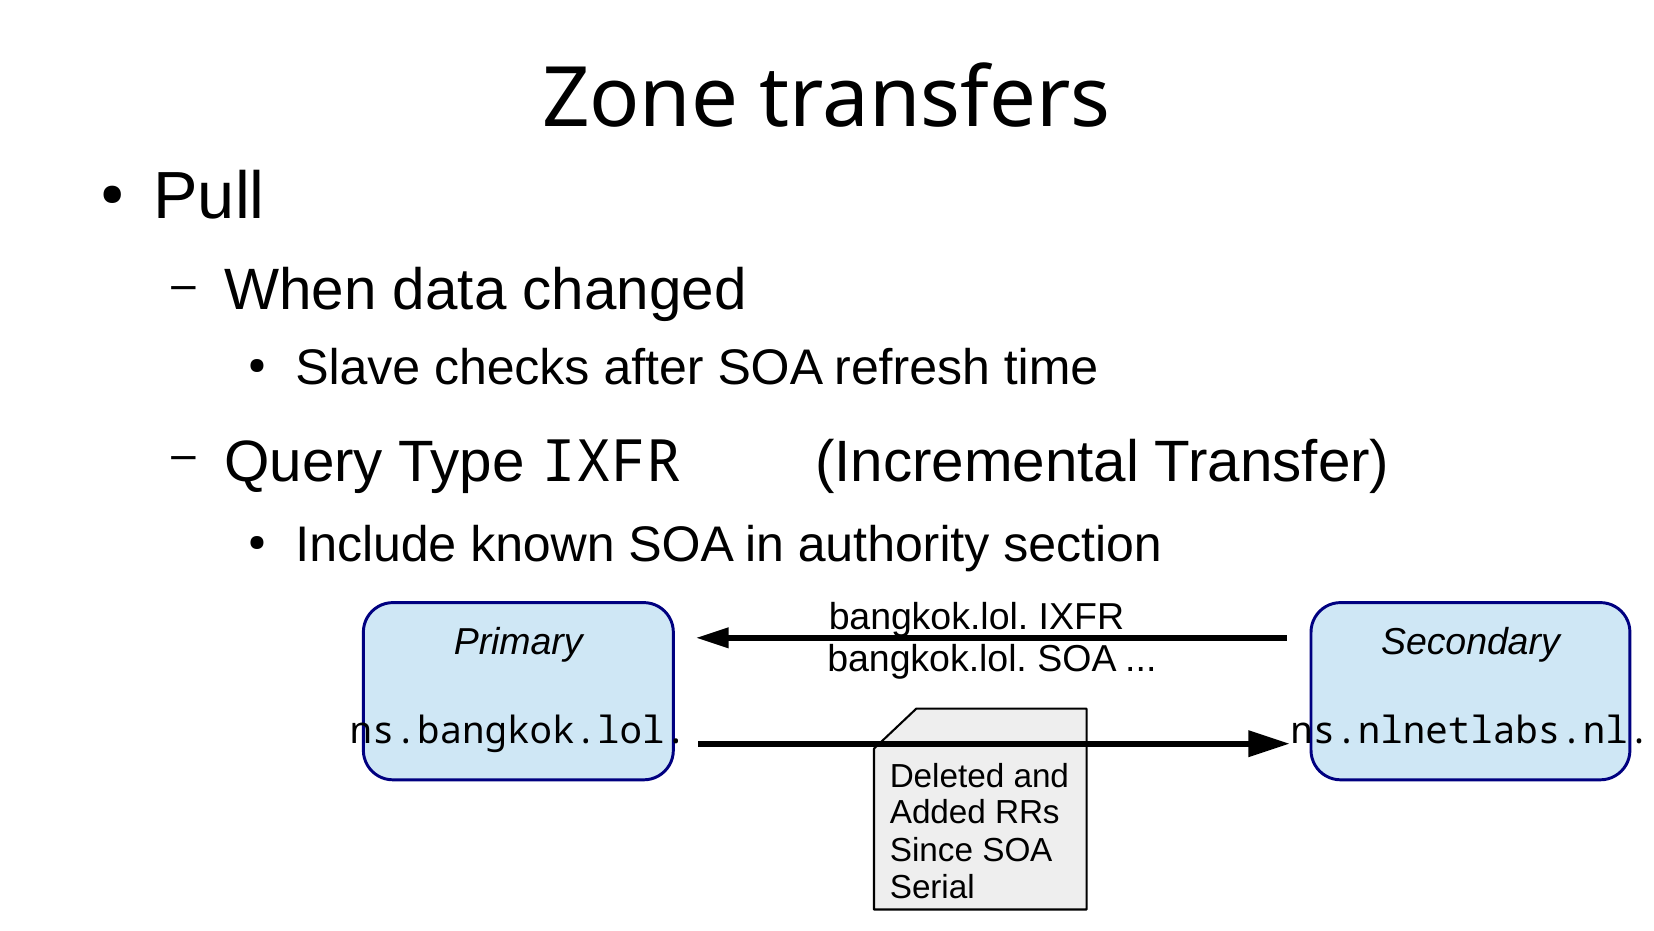

Zone transfers
# Pull
When data changed
Slave checks after SOA refresh time
Query Type IXFR		(Incremental Transfer)
Include known SOA in authority section
Primary
ns.bangkok.lol.
Secondary
ns.nlnetlabs.nl.
bangkok.lol. IXFR
bangkok.lol. SOA ...
Deleted and
Added RRs
Since SOA
Serial